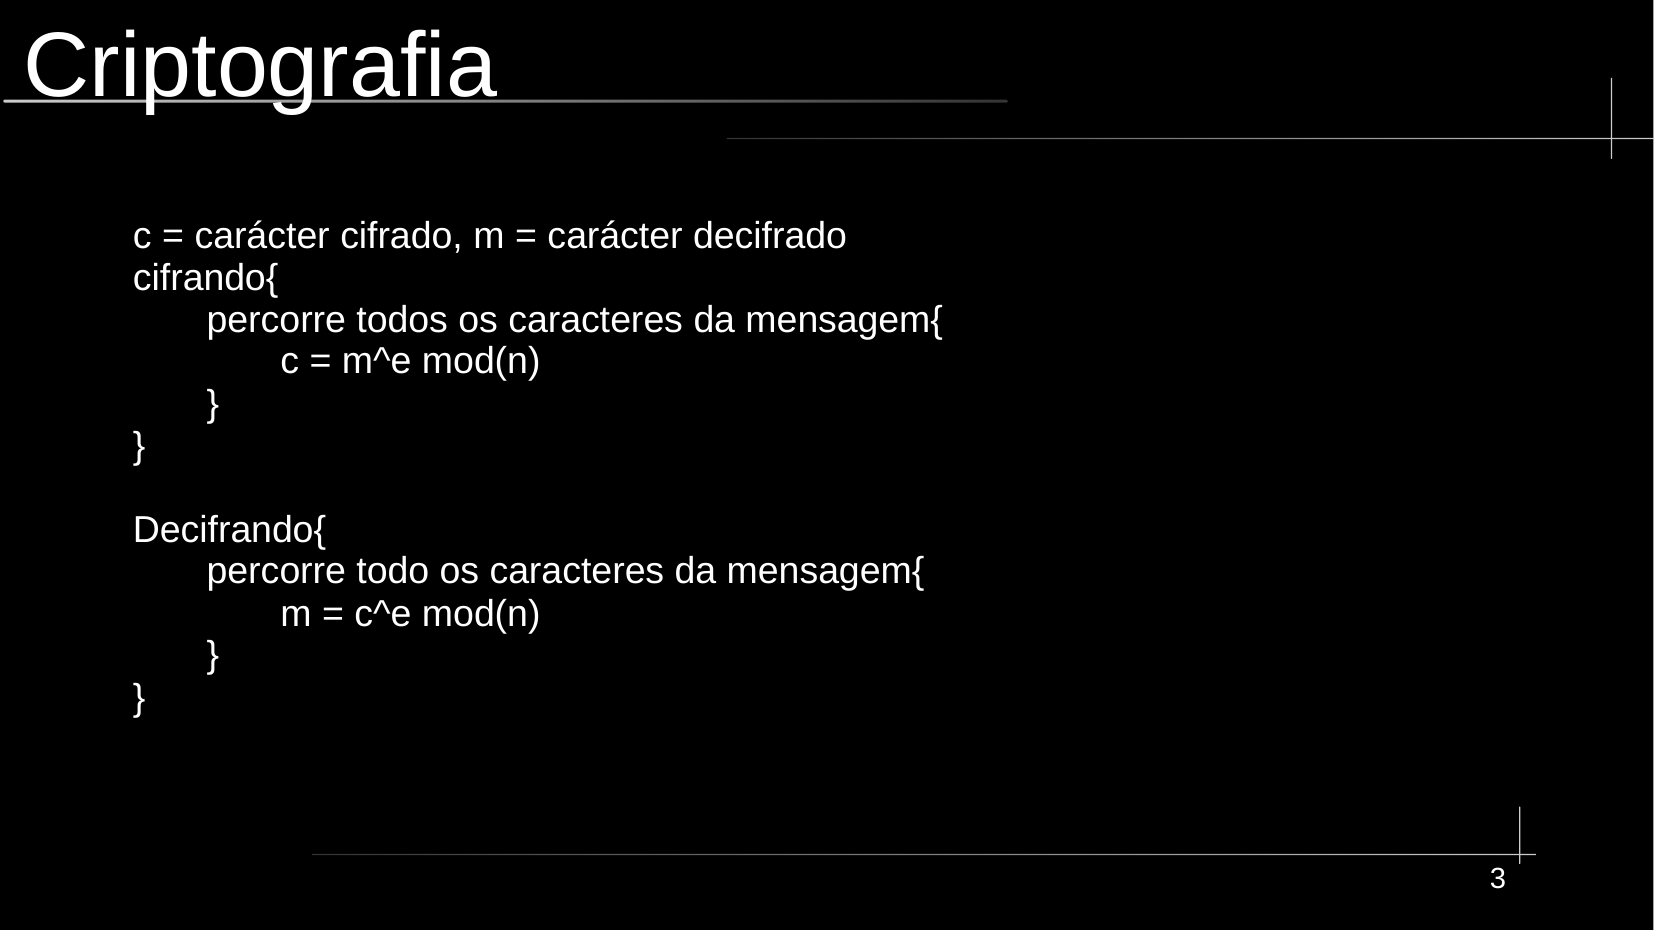

# Criptografia
c = carácter cifrado, m = carácter decifrado
cifrando{
	percorre todos os caracteres da mensagem{
		c = m^e mod(n)
	}
}
Decifrando{
	percorre todo os caracteres da mensagem{
		m = c^e mod(n)
	}
}
3